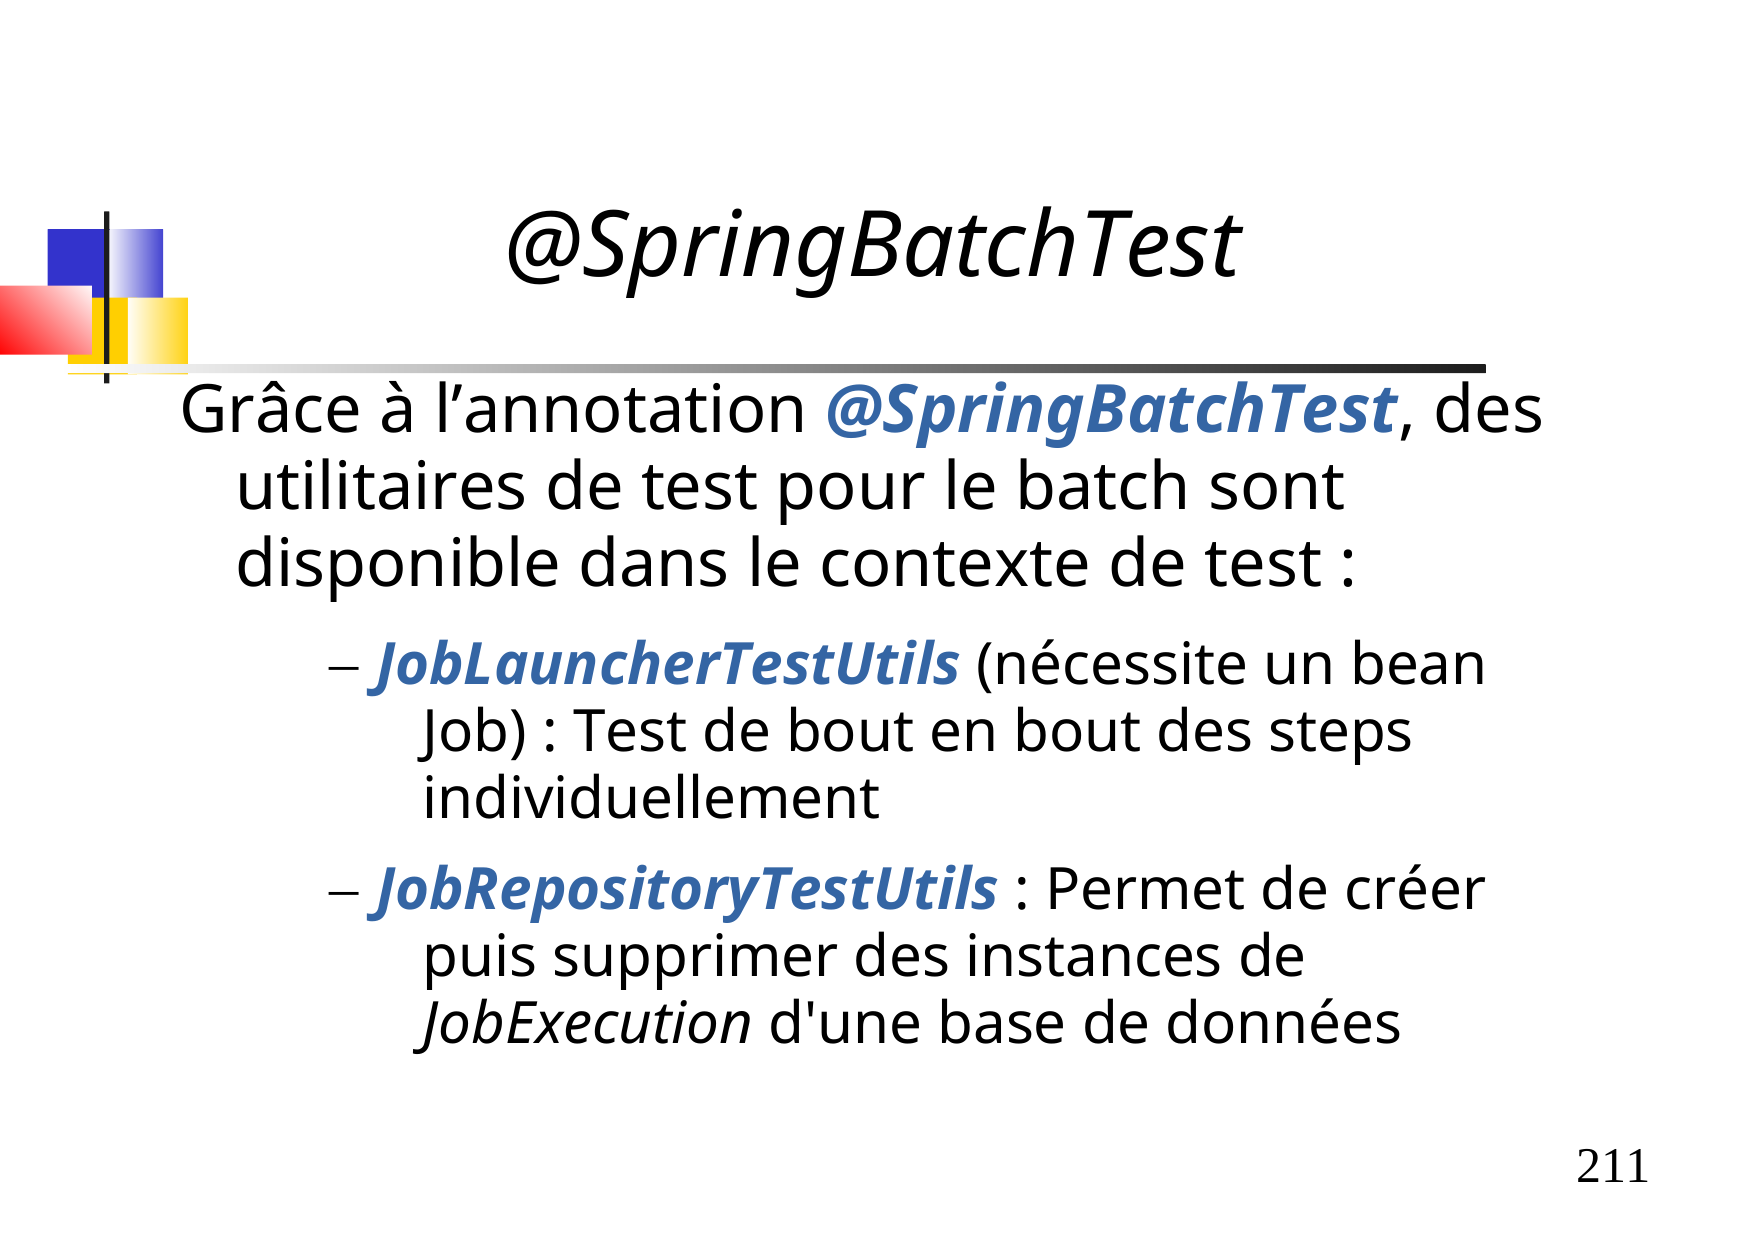

# @SpringBatchTest
Grâce à l’annotation @SpringBatchTest, des utilitaires de test pour le batch sont disponible dans le contexte de test :
JobLauncherTestUtils (nécessite un bean Job) : Test de bout en bout des steps individuellement
JobRepositoryTestUtils : Permet de créer puis supprimer des instances de JobExecution d'une base de données